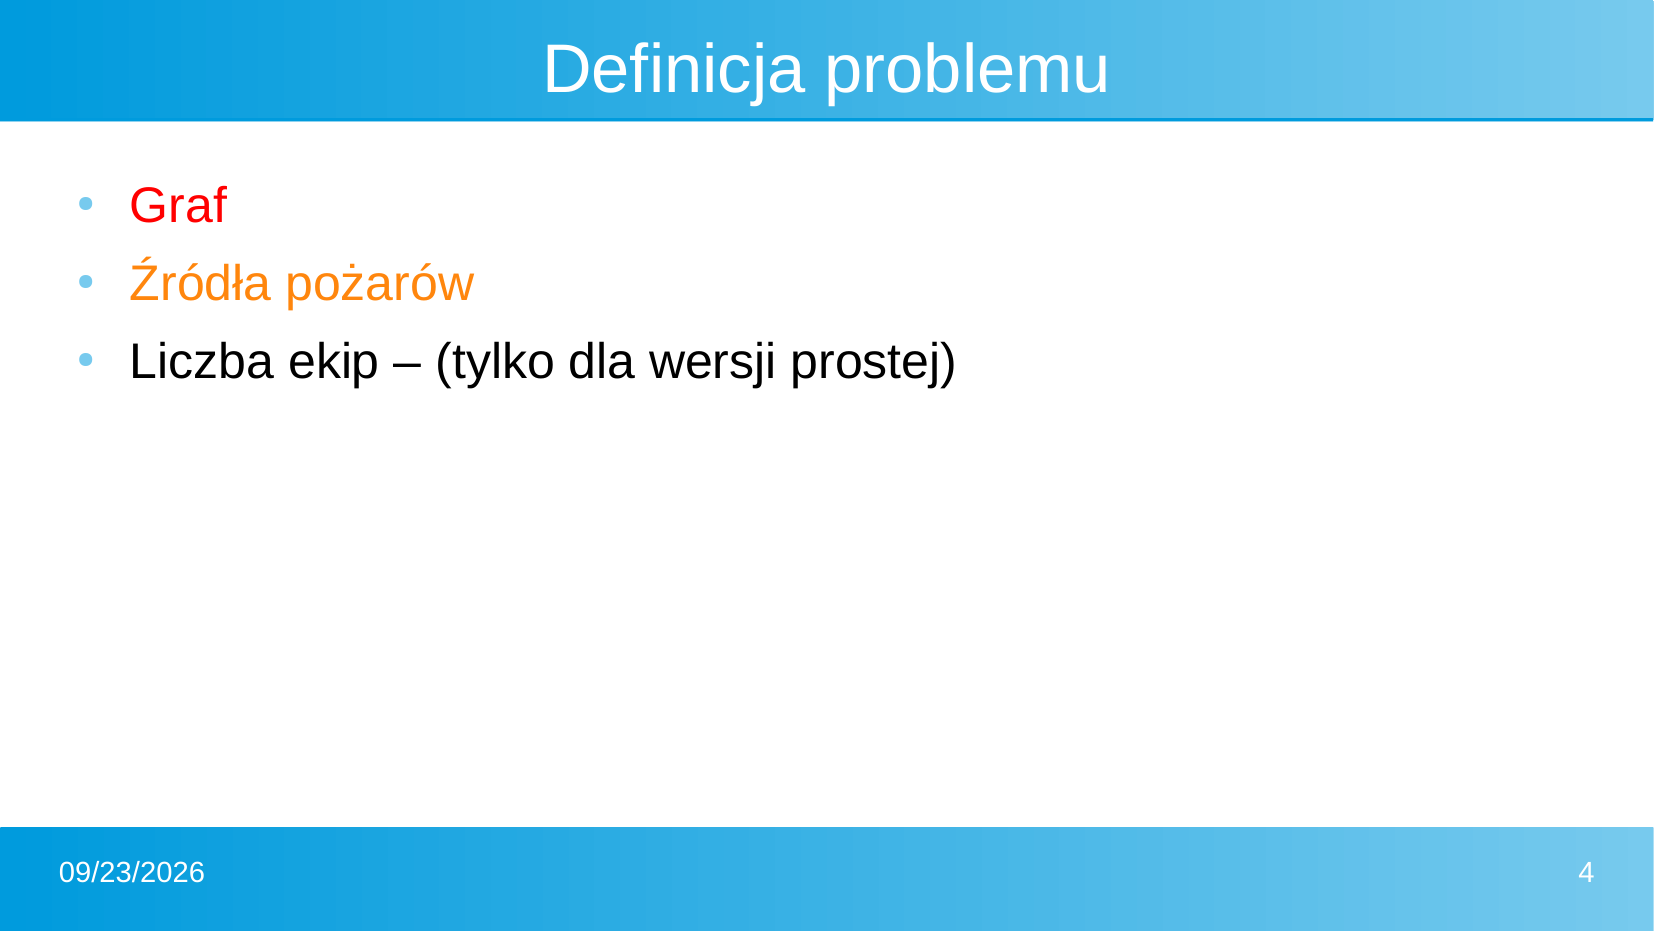

# Definicja problemu
Graf
Źródła pożarów
Liczba ekip – (tylko dla wersji prostej)
4